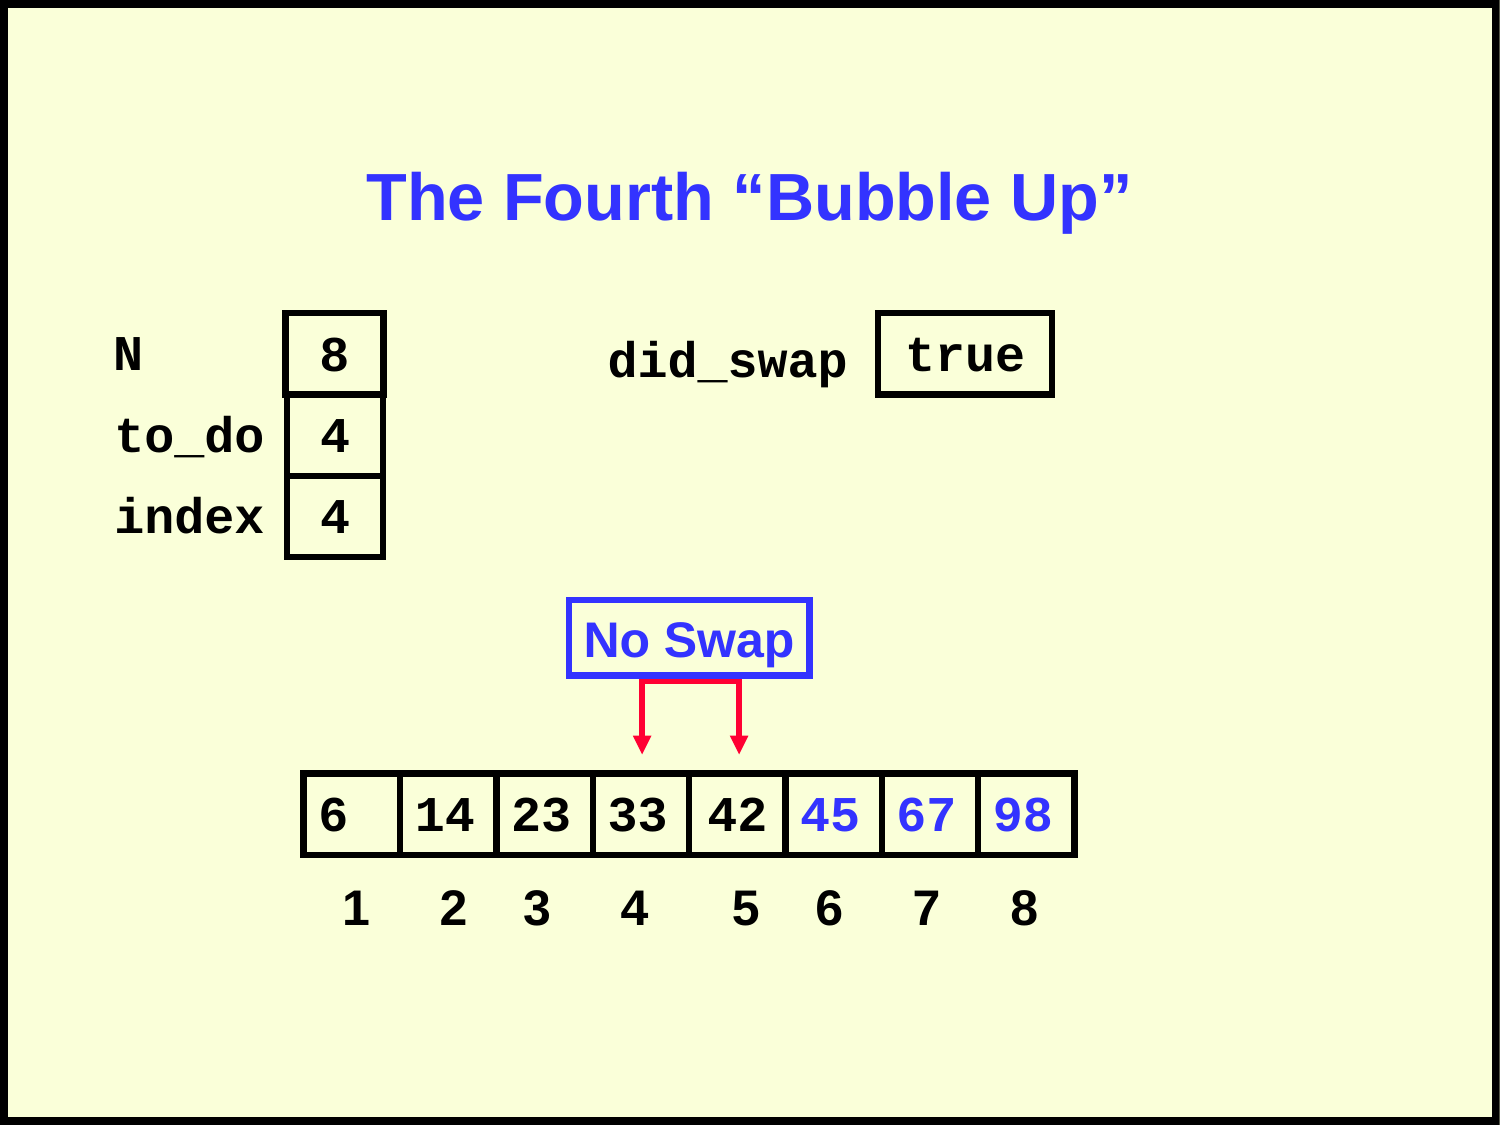

# The Fourth “Bubble Up”
N
8
true
did_swap
to_do
4
index
4
No Swap
6
14
23
33
42
45
67
98
1 2 3 4 5 6 7 8